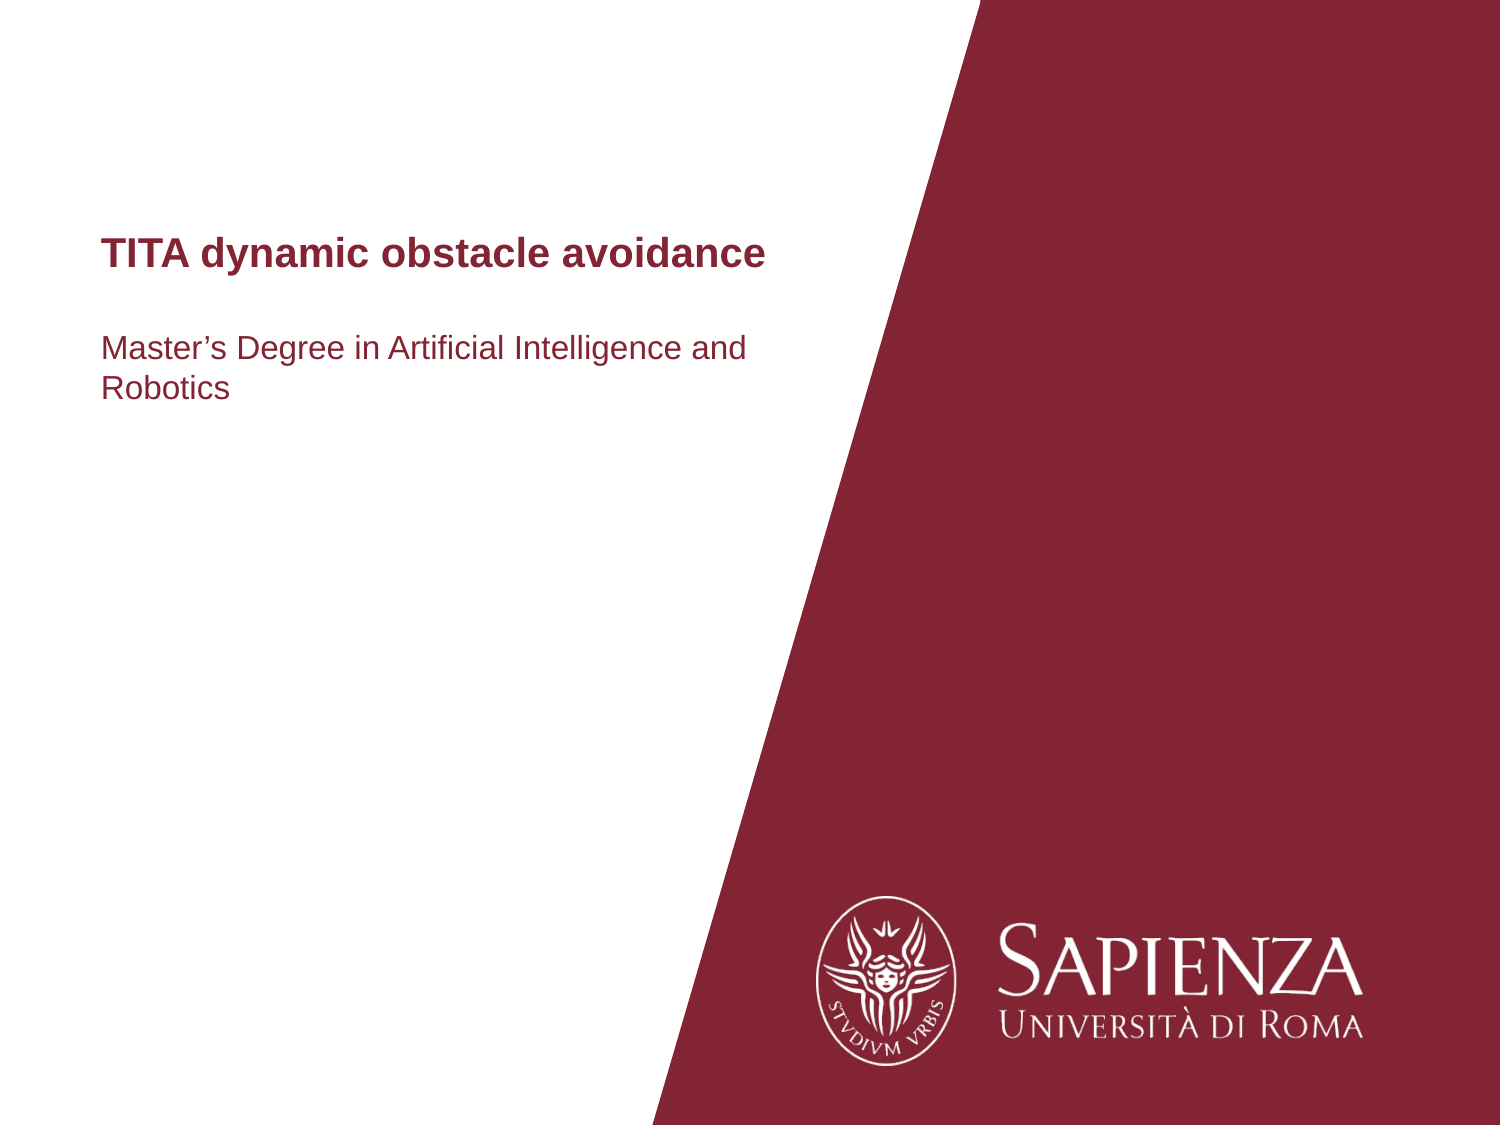

TITA dynamic obstacle avoidance
Master’s Degree in Artificial Intelligence and Robotics